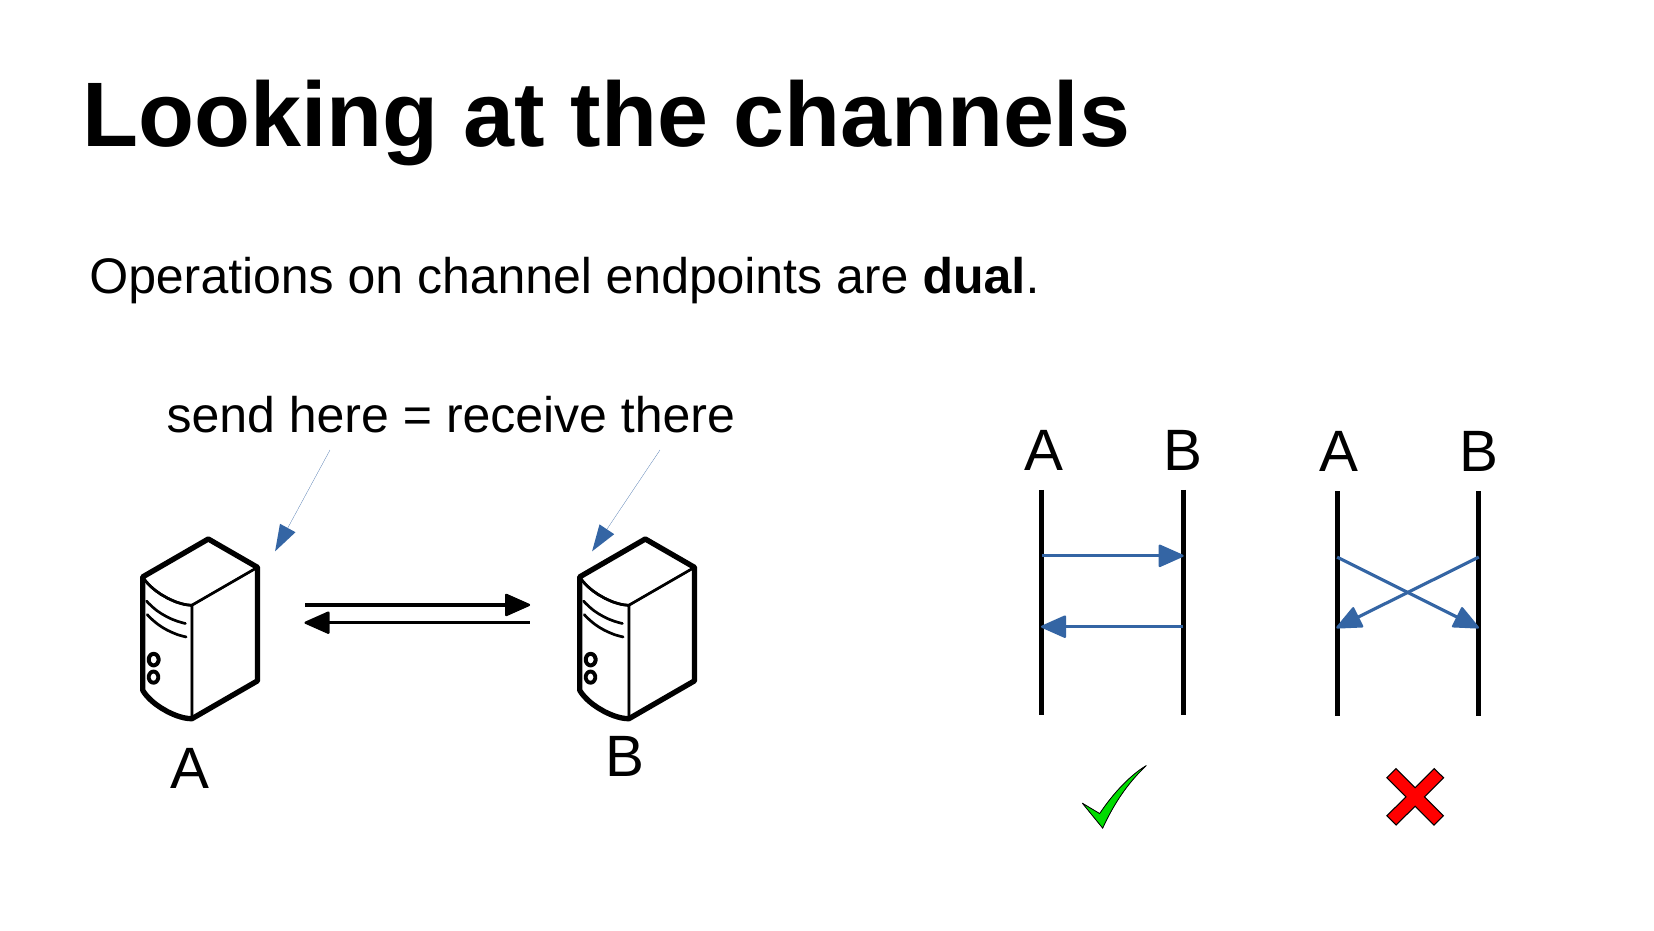

# Looking at the channels
Operations on channel endpoints are dual.
send here = receive there
A
B
A
B
B
A